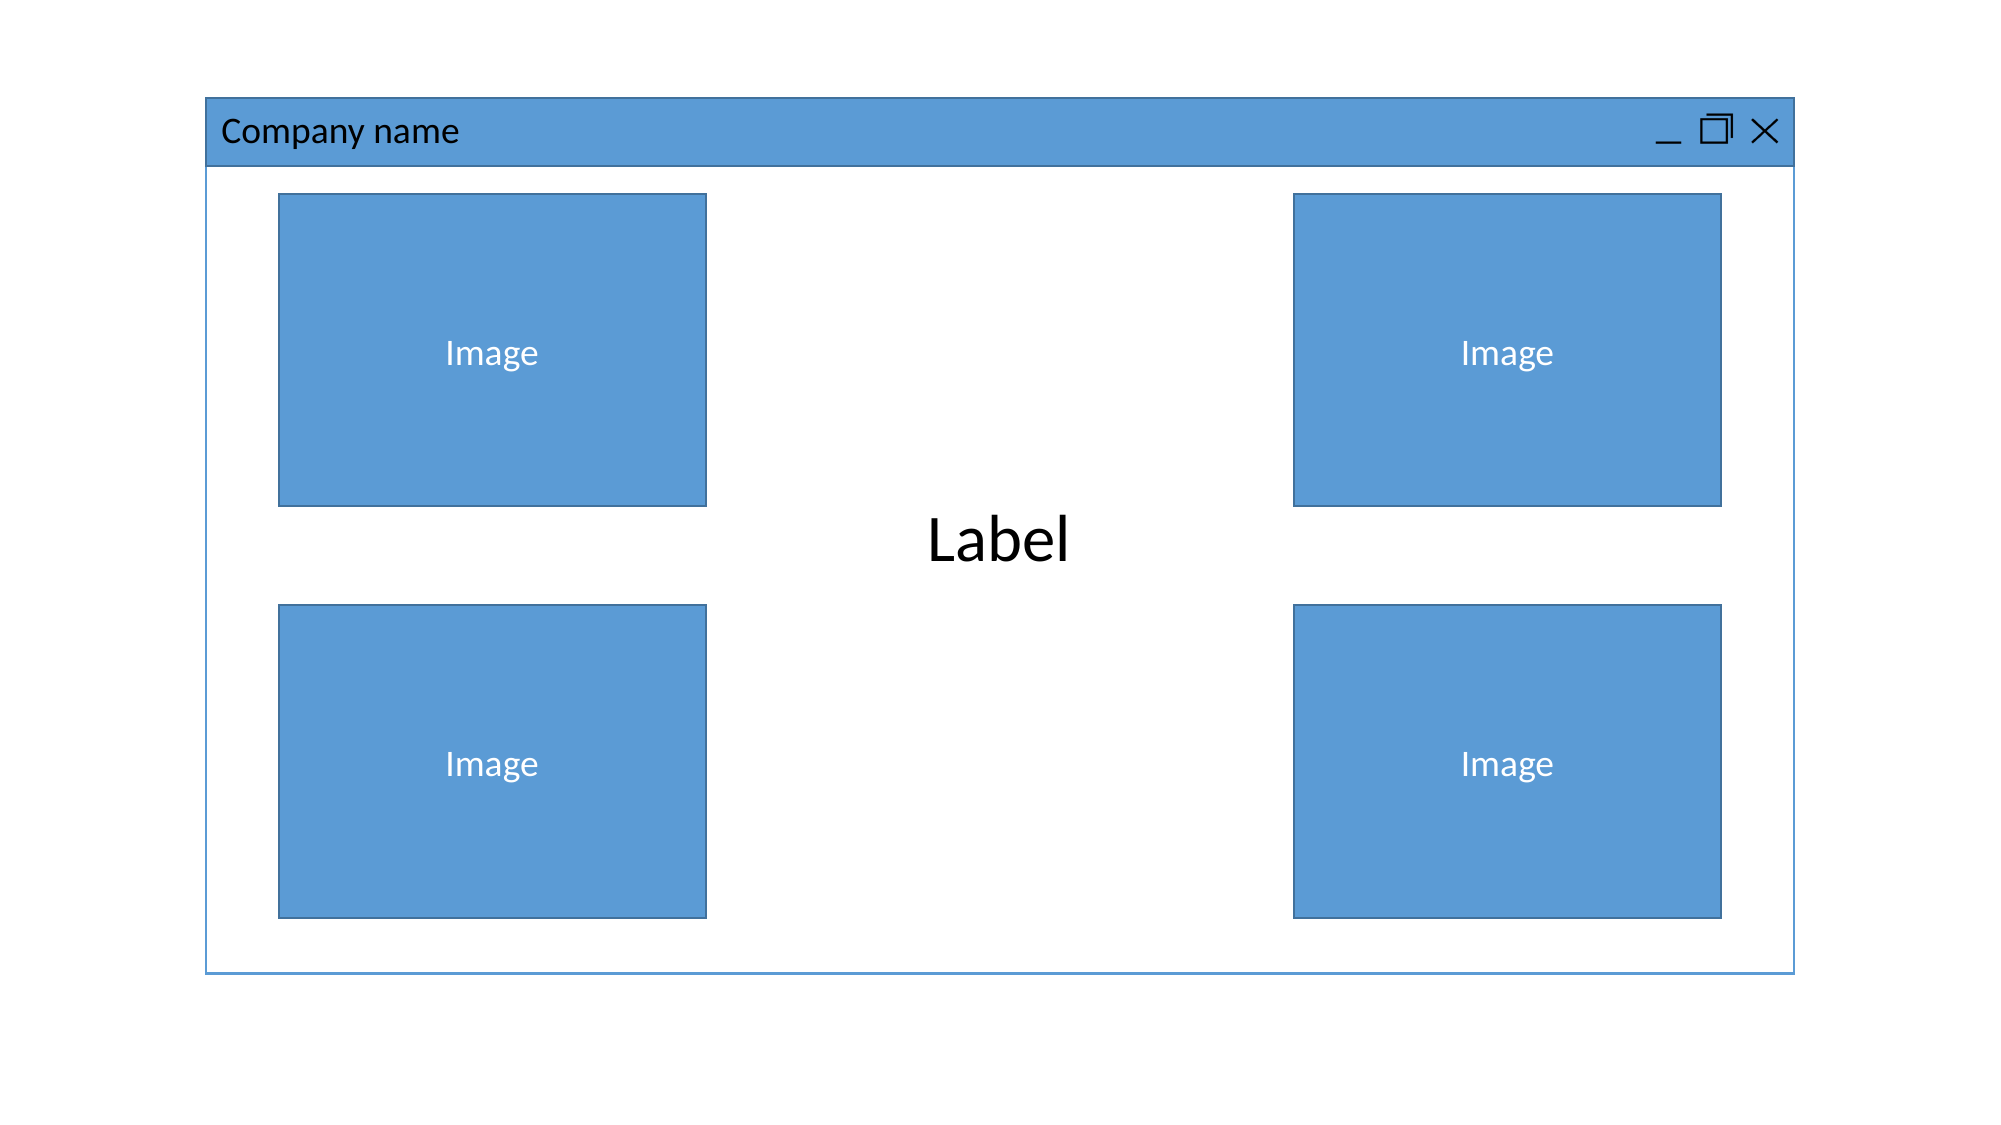

Company name
Image
Image
Label
Image
Image